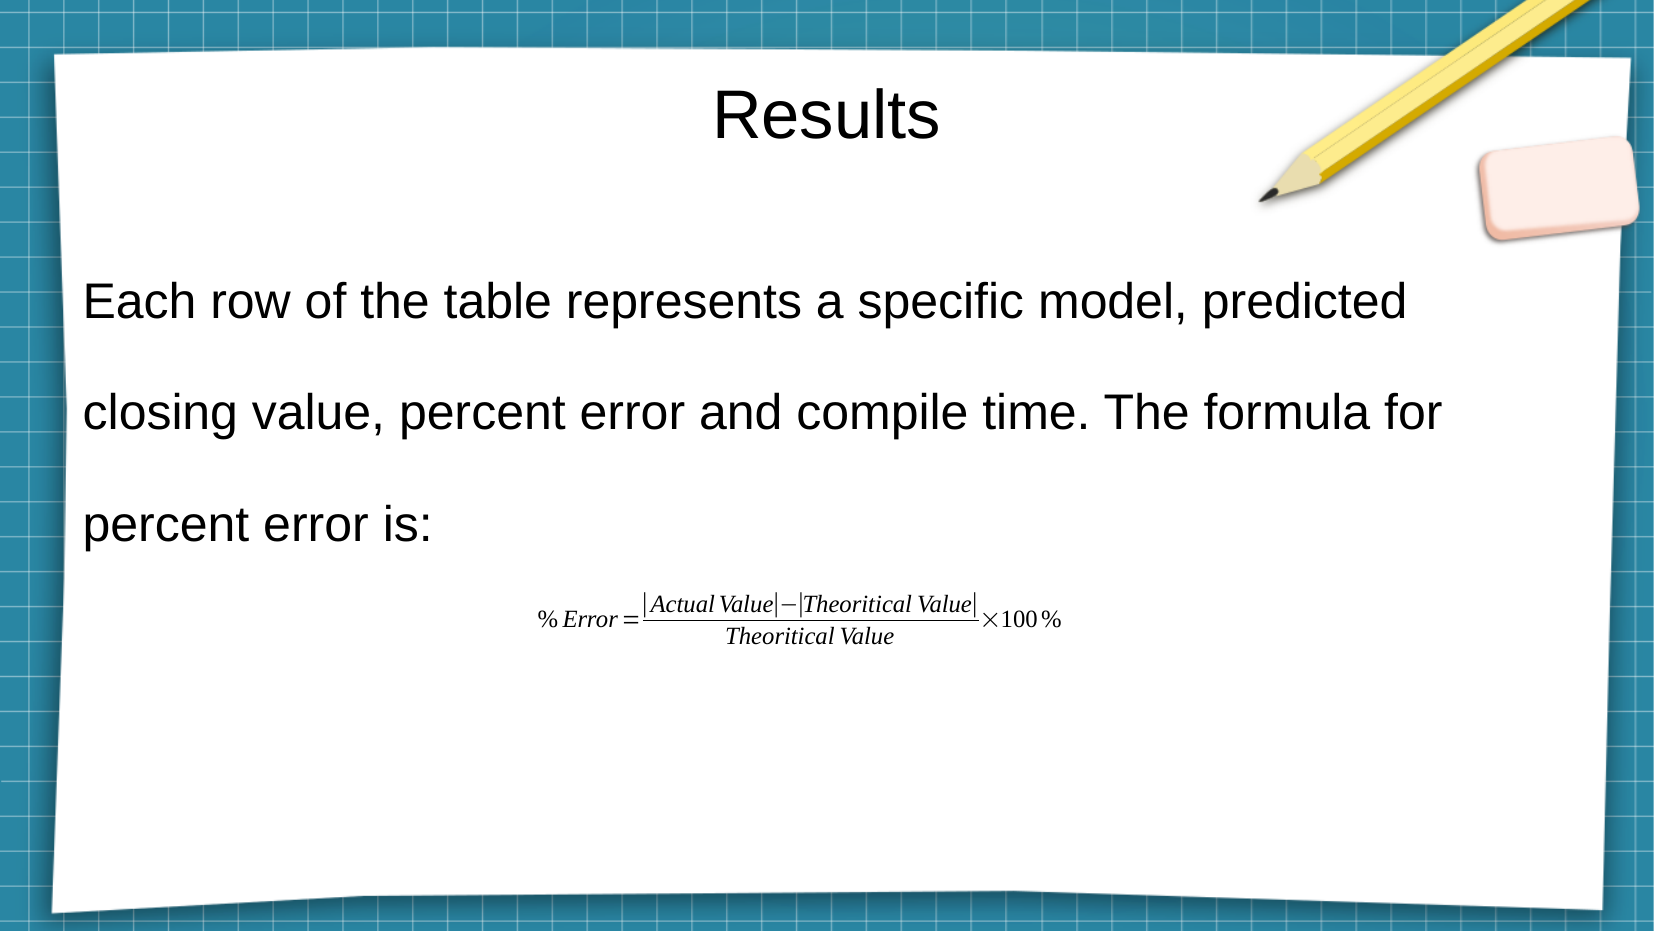

# Results
Each row of the table represents a specific model, predicted closing value, percent error and compile time. The formula for percent error is: